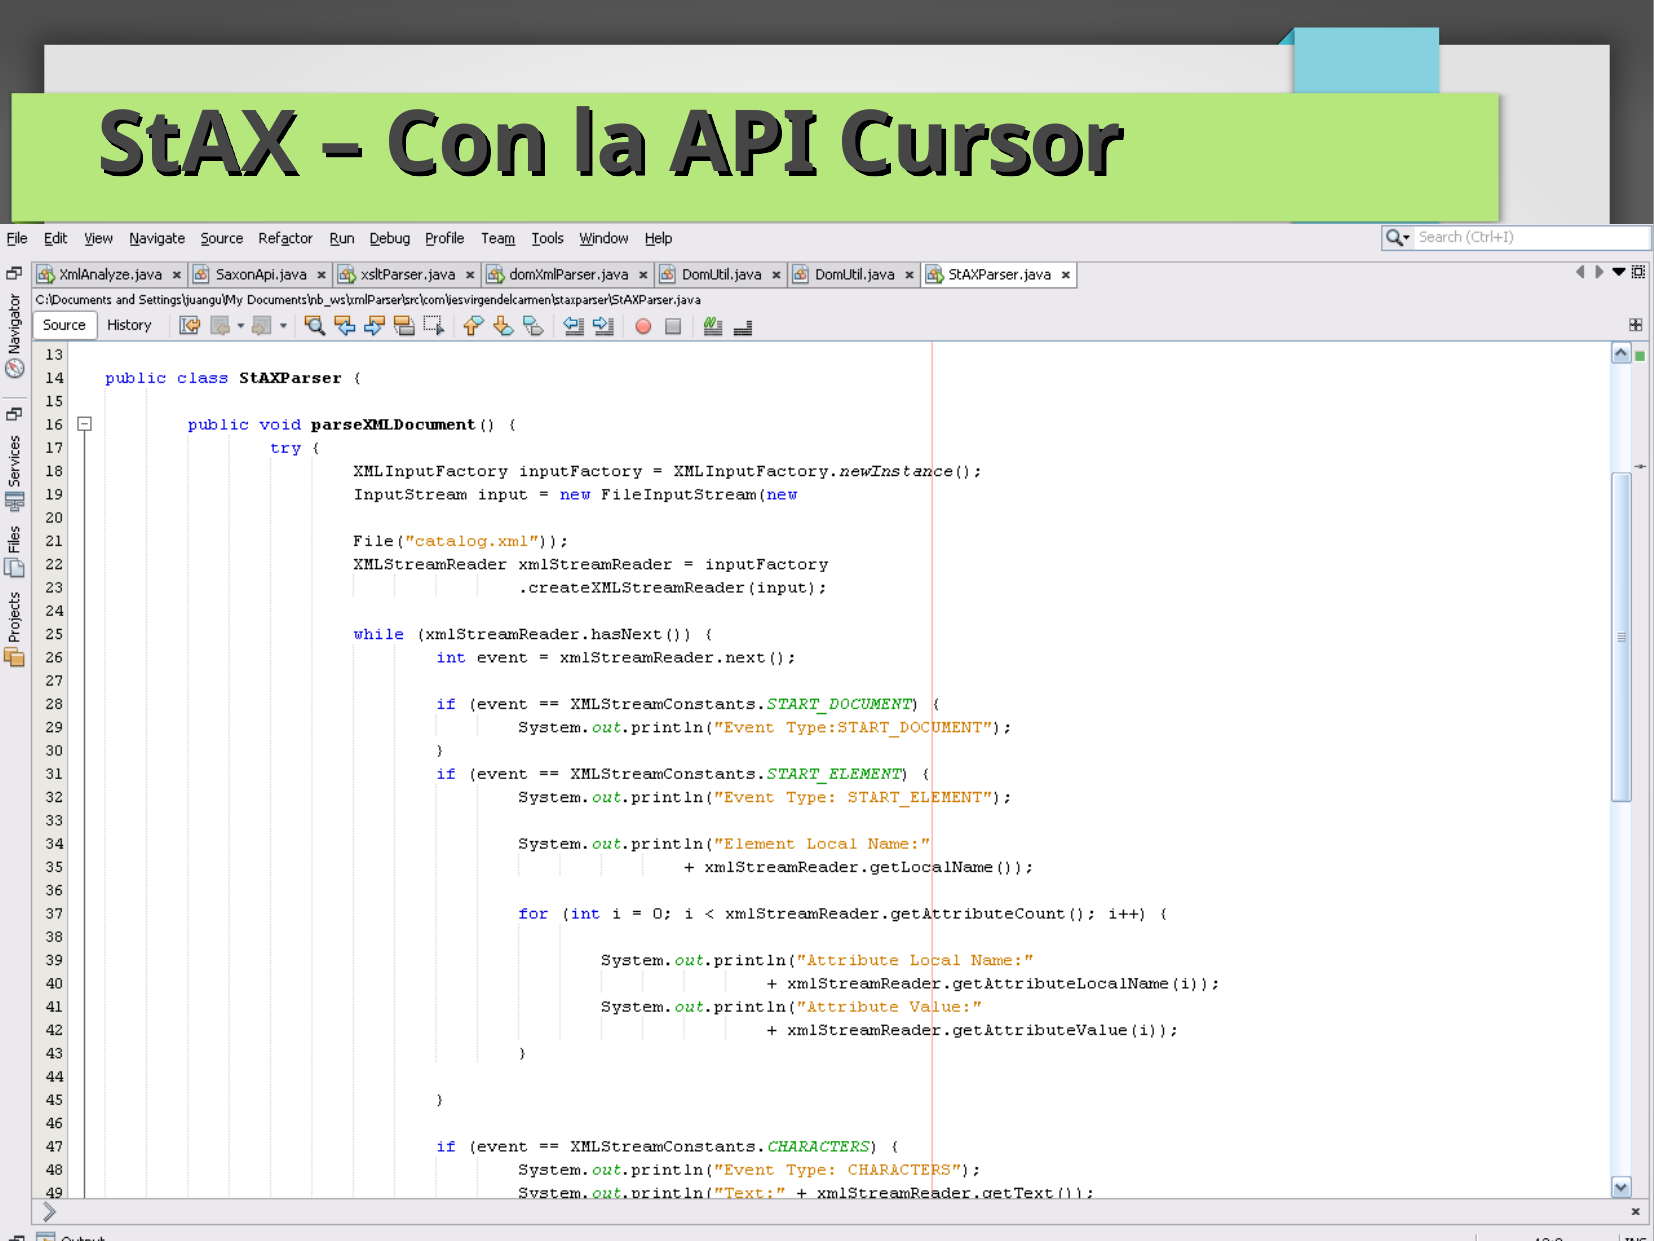

# StAX – Con la API Cursor
Curso 2014/15
Acceso a Datos
31
IES Virgen del Carmen - LMSGI